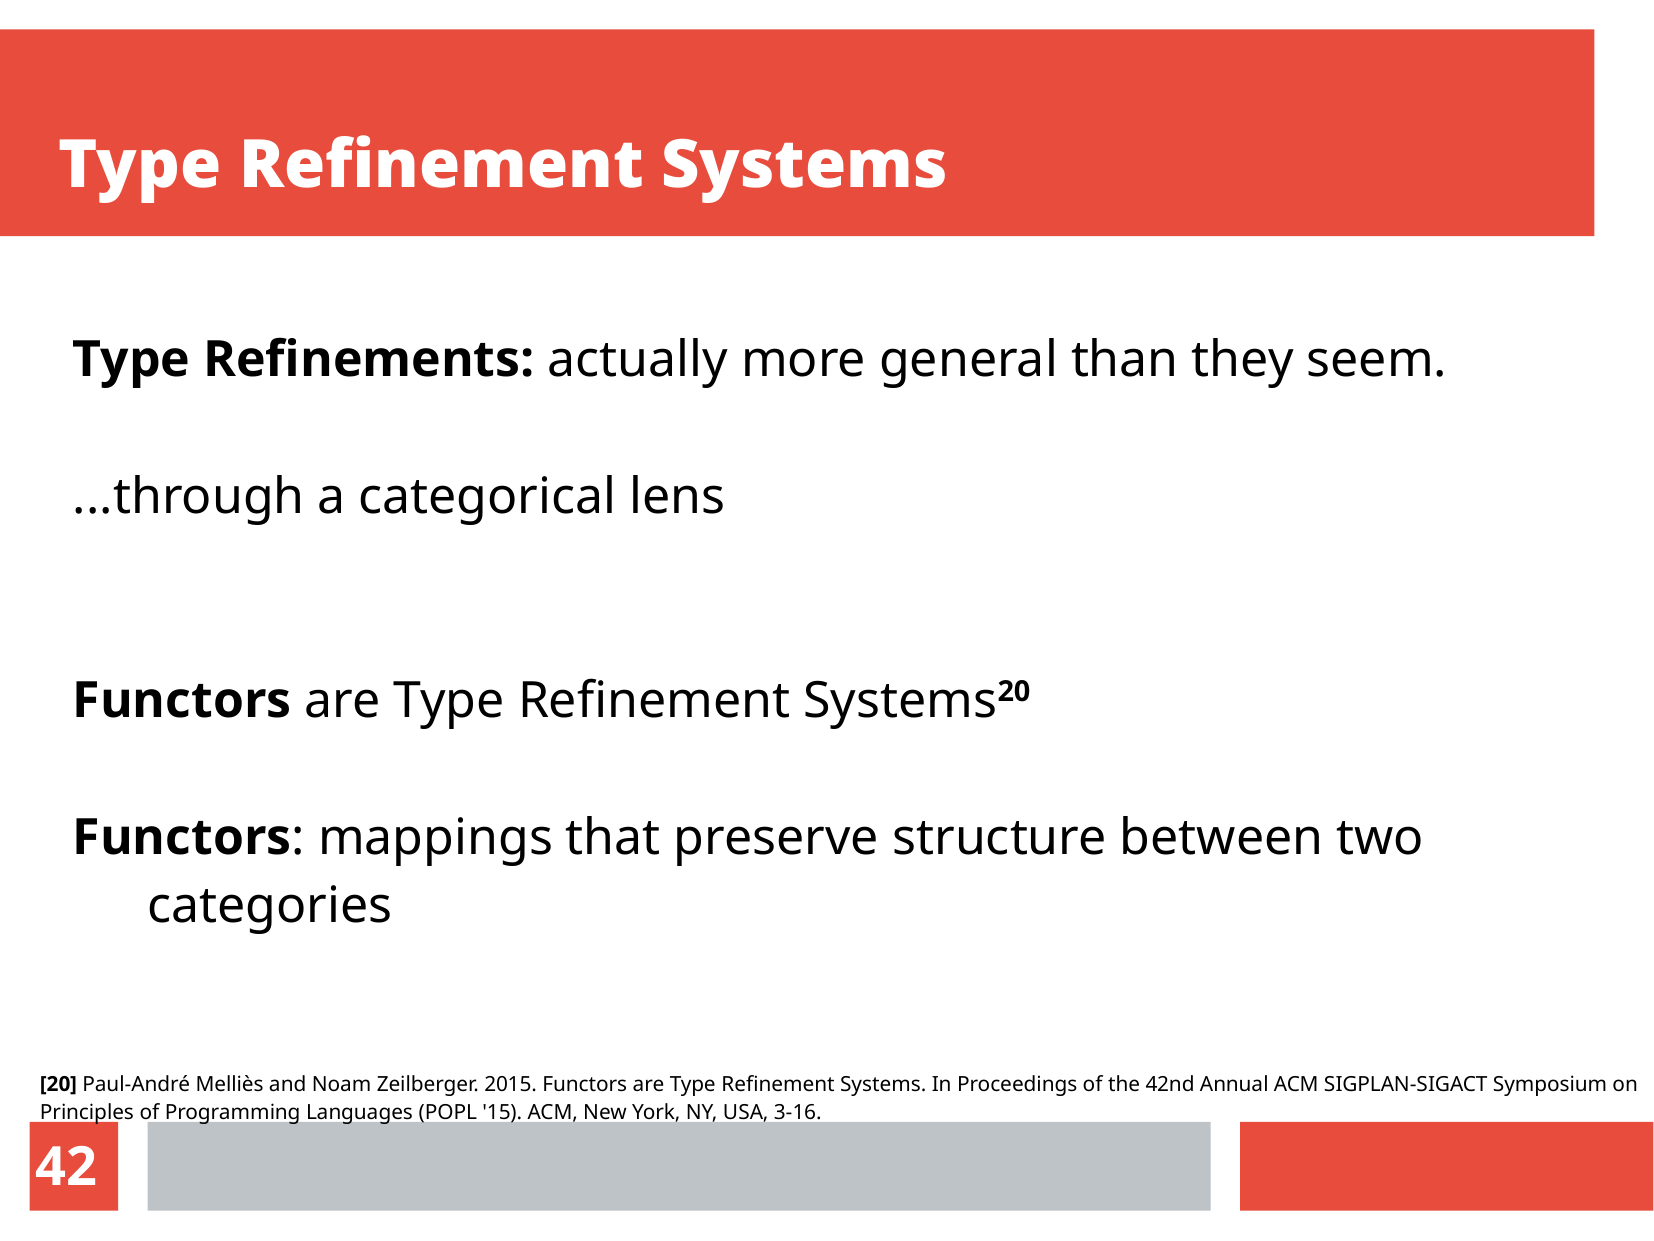

# Type Refinement Systems
Type Refinements: actually more general than they seem.
...through a categorical lens
Functors are Type Refinement Systems20
Functors: mappings that preserve structure between two
	categories
[20] Paul-André Melliès and Noam Zeilberger. 2015. Functors are Type Refinement Systems. In Proceedings of the 42nd Annual ACM SIGPLAN-SIGACT Symposium on Principles of Programming Languages (POPL '15). ACM, New York, NY, USA, 3-16.
42
115